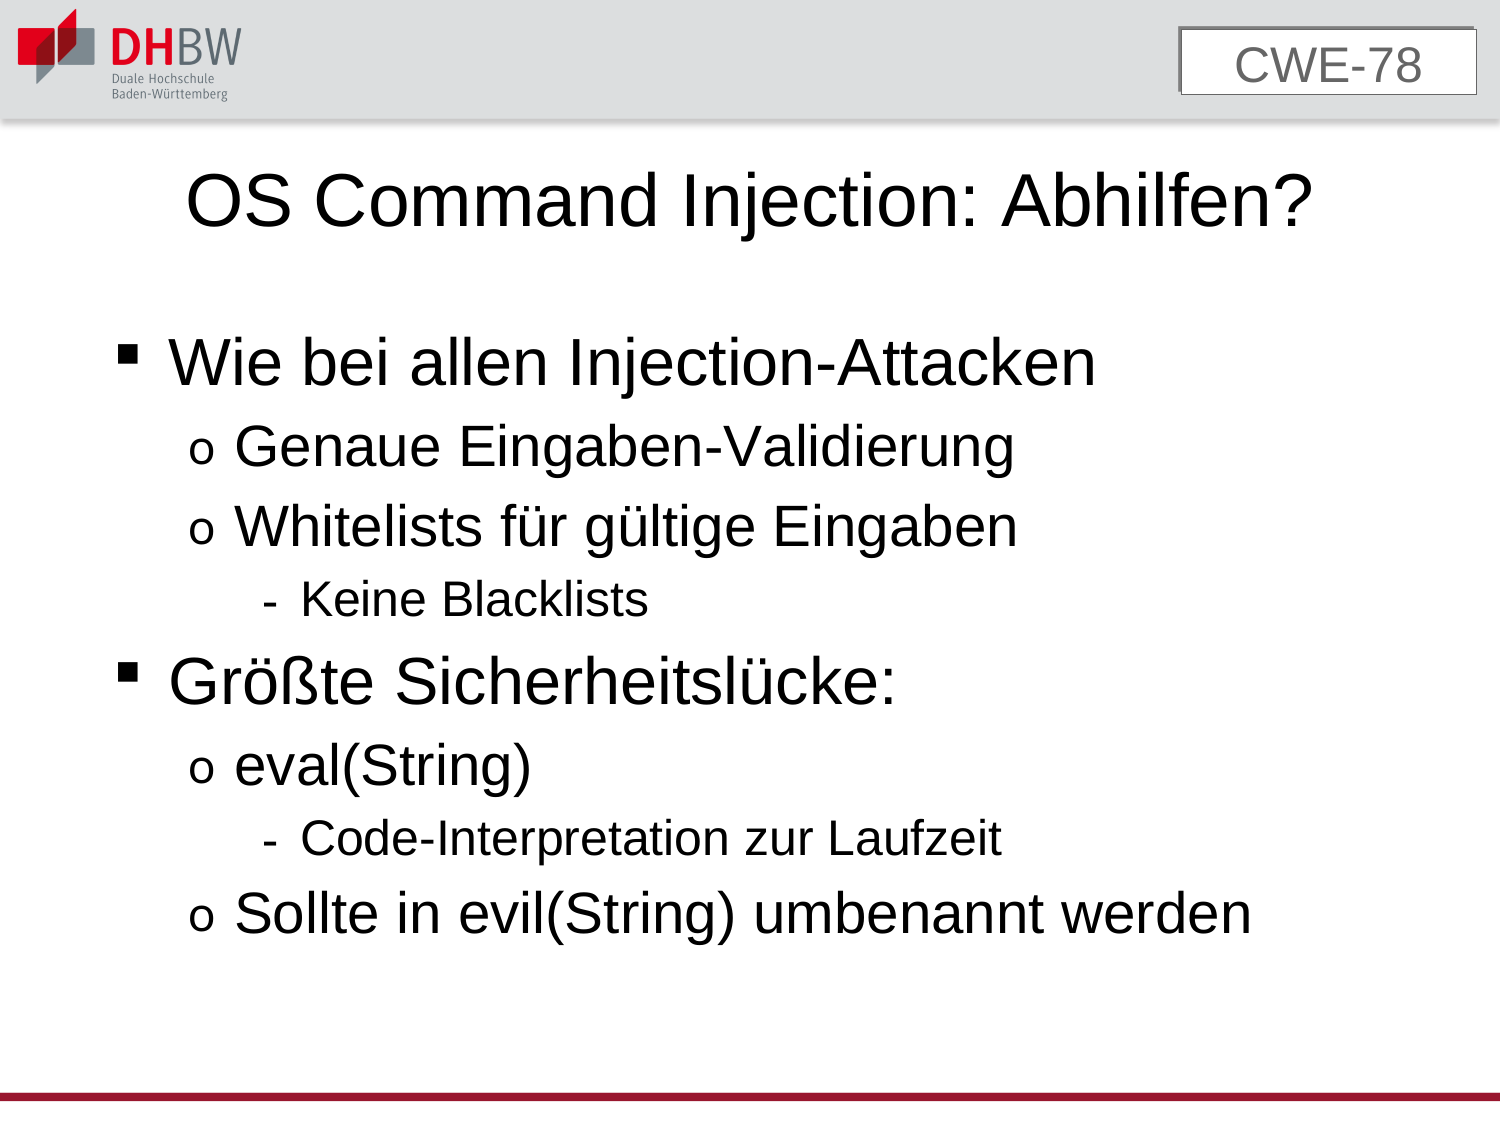

CWE-78
# OS Command Injection: Abhilfen?
Wie bei allen Injection-Attacken
Genaue Eingaben-Validierung
Whitelists für gültige Eingaben
Keine Blacklists
Größte Sicherheitslücke:
eval(String)
Code-Interpretation zur Laufzeit
Sollte in evil(String) umbenannt werden